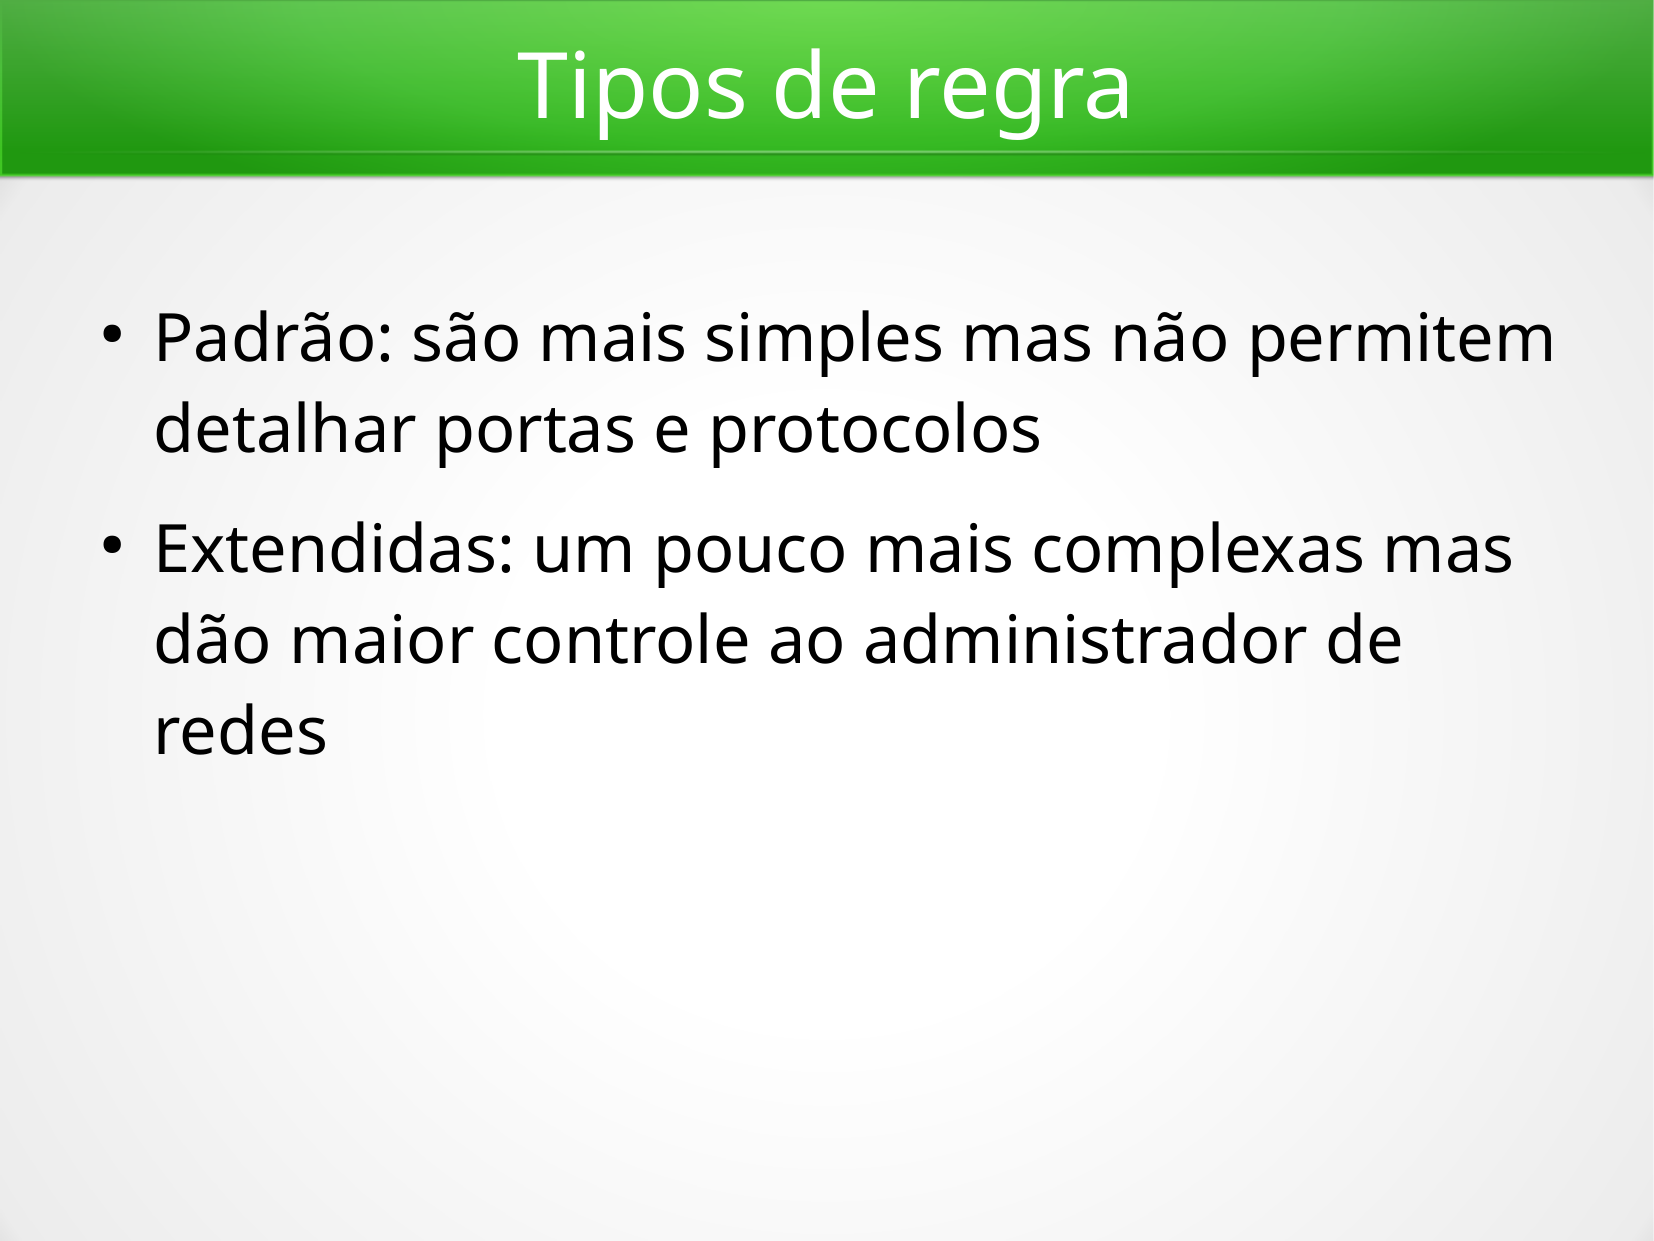

# Tipos de regra
Padrão: são mais simples mas não permitem detalhar portas e protocolos
Extendidas: um pouco mais complexas mas dão maior controle ao administrador de redes